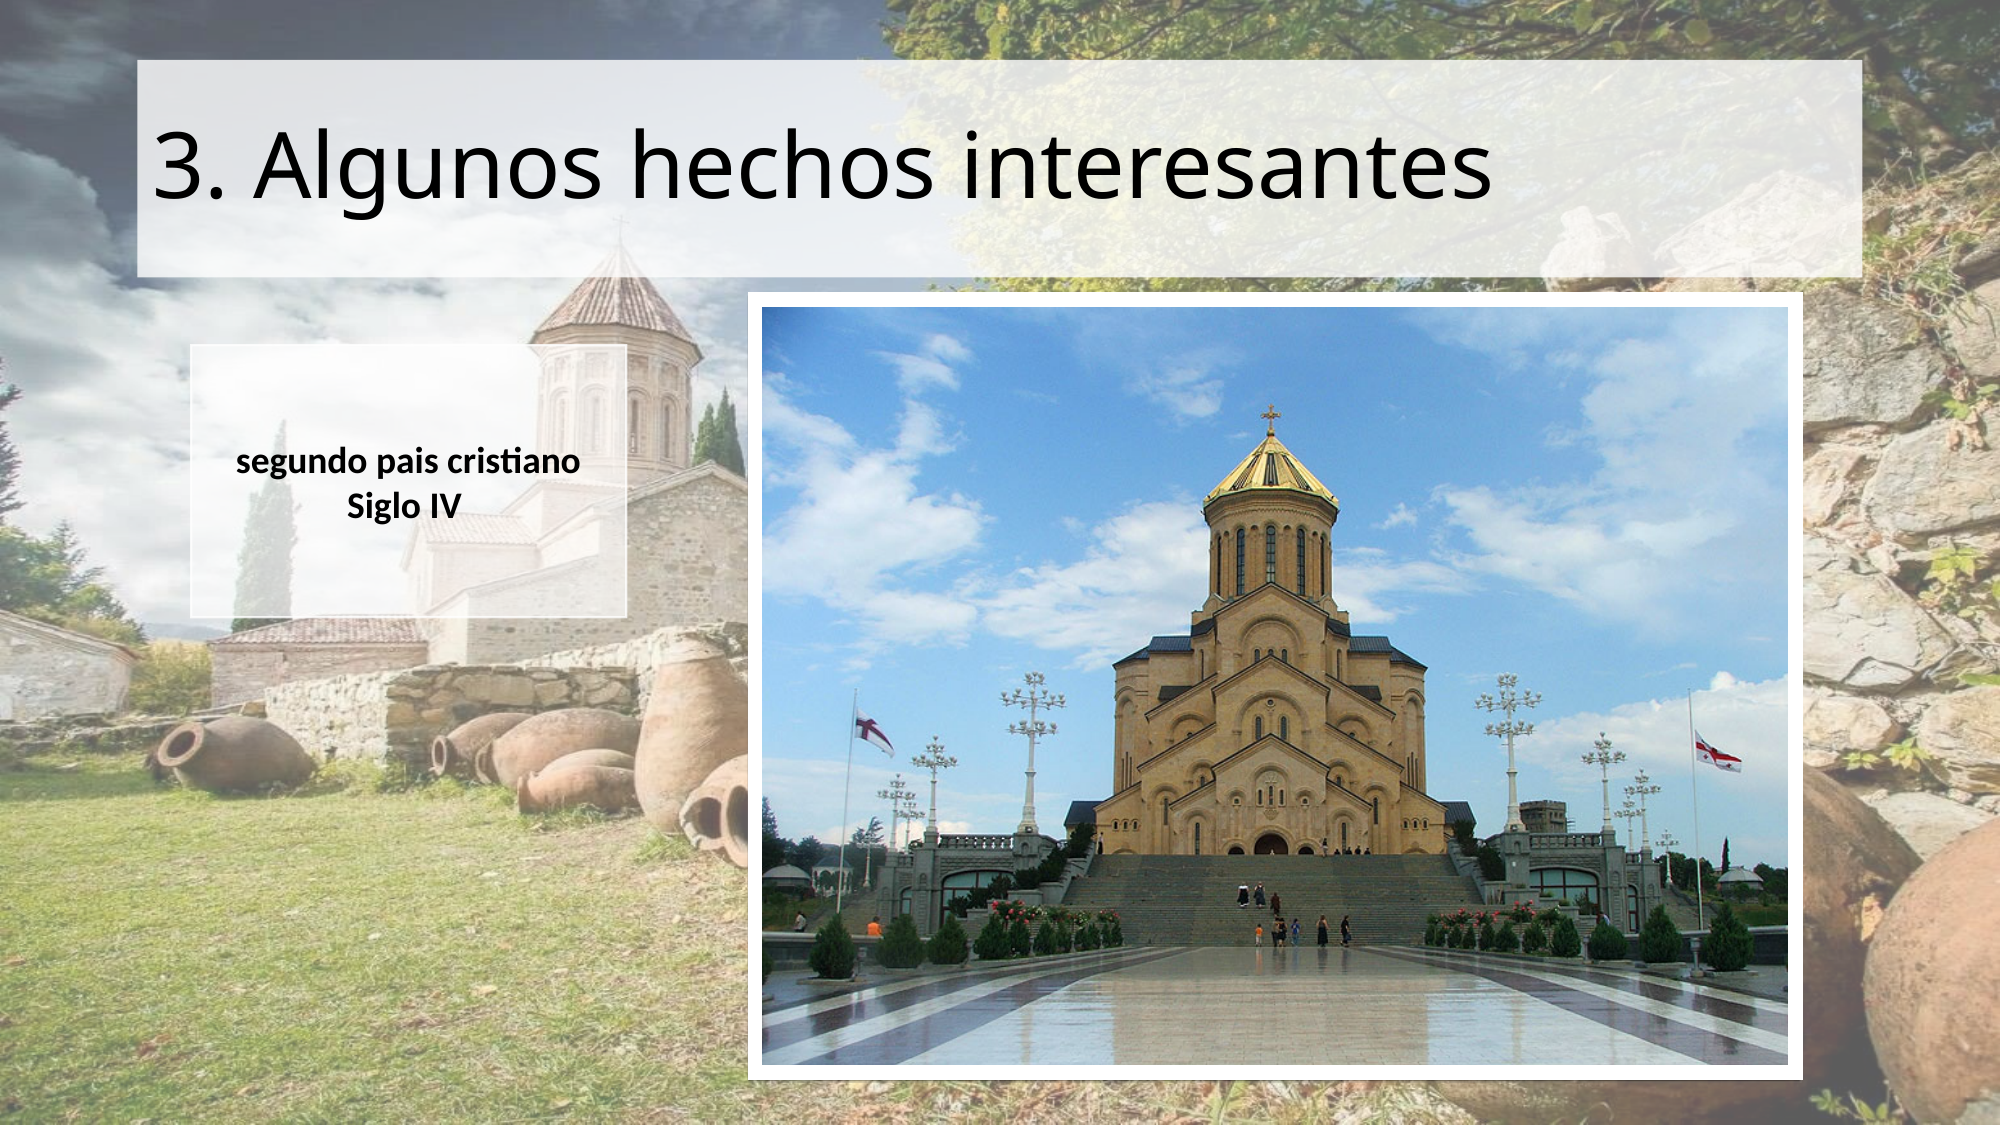

# 3. Algunos hechos interesantes
segundo pais cristiano
Siglo IV